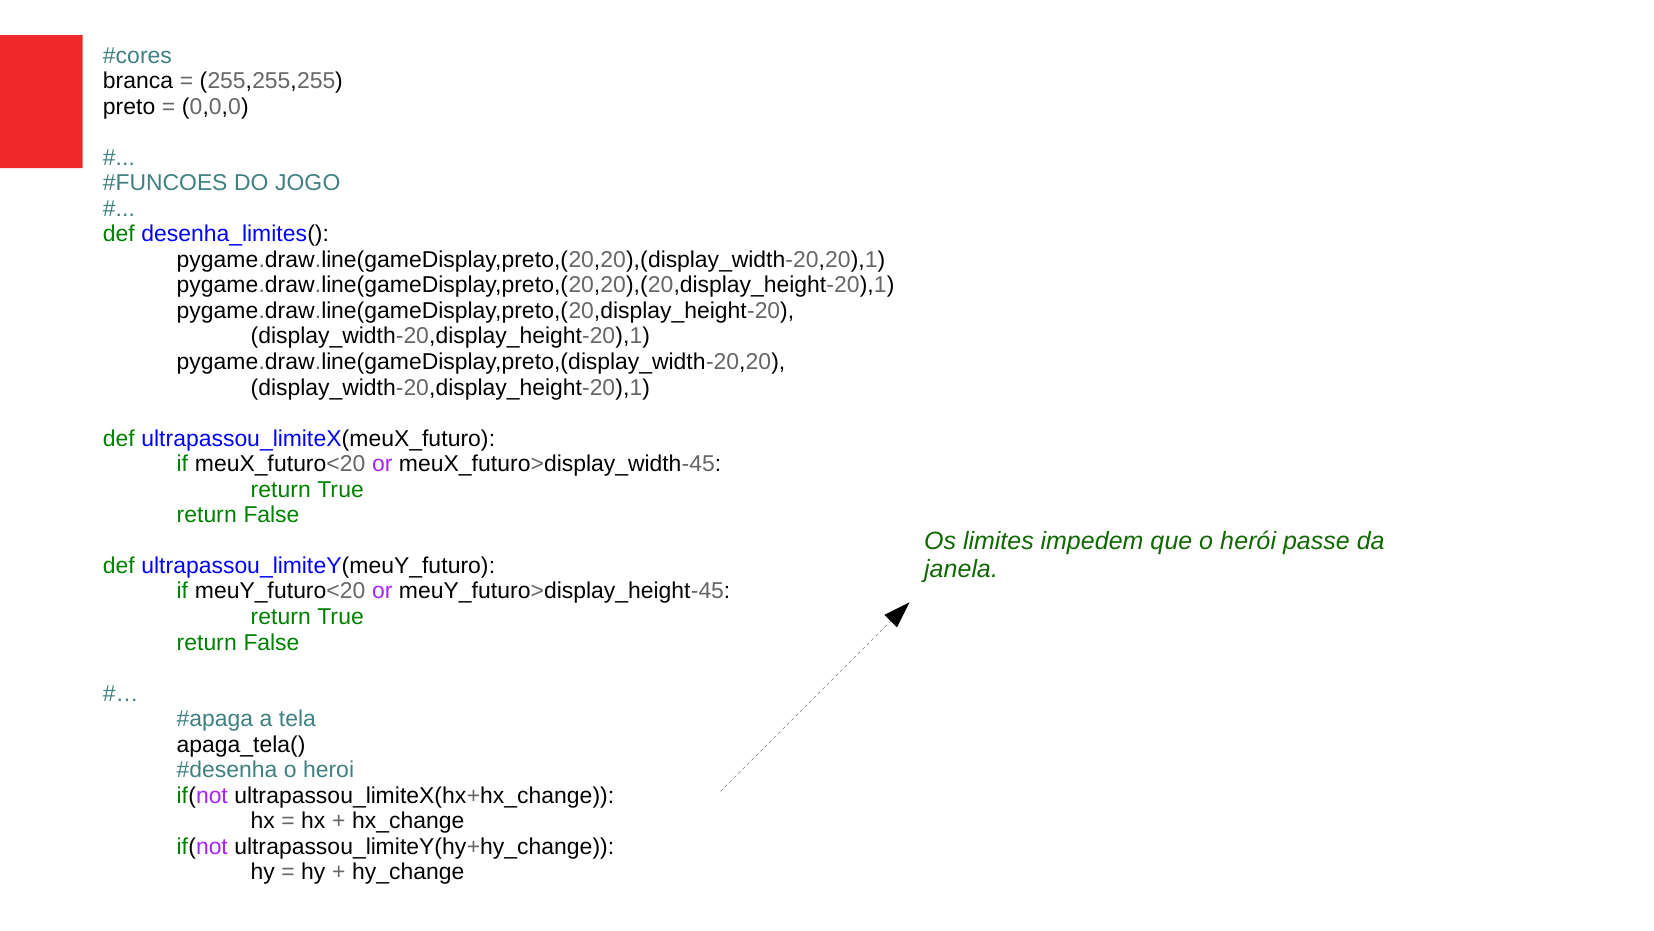

#cores
branca = (255,255,255)
preto = (0,0,0)
#...
#FUNCOES DO JOGO
#...
def desenha_limites():
	pygame.draw.line(gameDisplay,preto,(20,20),(display_width-20,20),1)
	pygame.draw.line(gameDisplay,preto,(20,20),(20,display_height-20),1)
	pygame.draw.line(gameDisplay,preto,(20,display_height-20),
		(display_width-20,display_height-20),1)
	pygame.draw.line(gameDisplay,preto,(display_width-20,20),
		(display_width-20,display_height-20),1)
def ultrapassou_limiteX(meuX_futuro):
	if meuX_futuro<20 or meuX_futuro>display_width-45:
		return True
	return False
def ultrapassou_limiteY(meuY_futuro):
	if meuY_futuro<20 or meuY_futuro>display_height-45:
		return True
	return False
#…
	#apaga a tela
	apaga_tela()
	#desenha o heroi
	if(not ultrapassou_limiteX(hx+hx_change)):
		hx = hx + hx_change
	if(not ultrapassou_limiteY(hy+hy_change)):
		hy = hy + hy_change
Os limites impedem que o herói passe da janela.